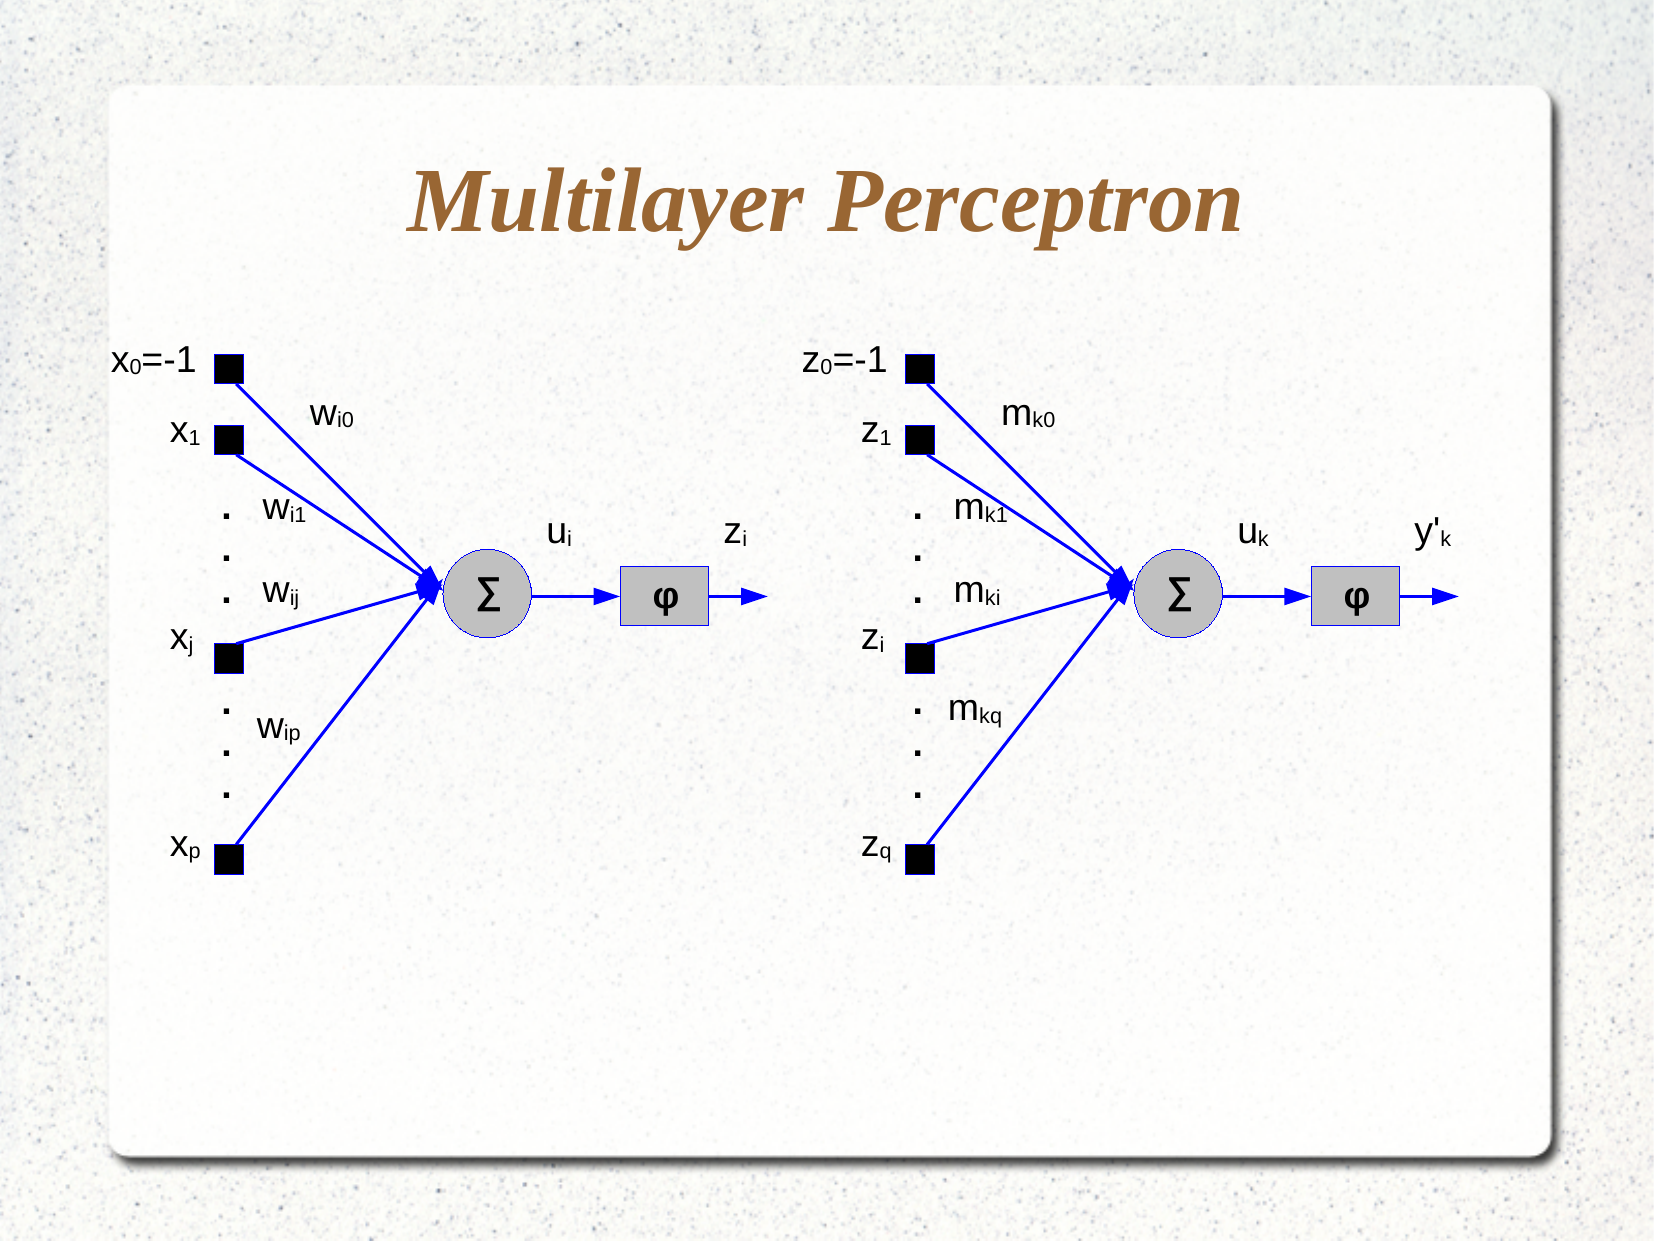

# Multilayer Perceptron
x0=-1
z0=-1
mk0
z1
.
.
.
mk1
uk
y'k
∑
φ
mki
zi
.
.
.
mkq
zq
wi0
x1
.
.
.
wi1
ui
zi
∑
φ
wij
xj
.
.
.
wip
xp